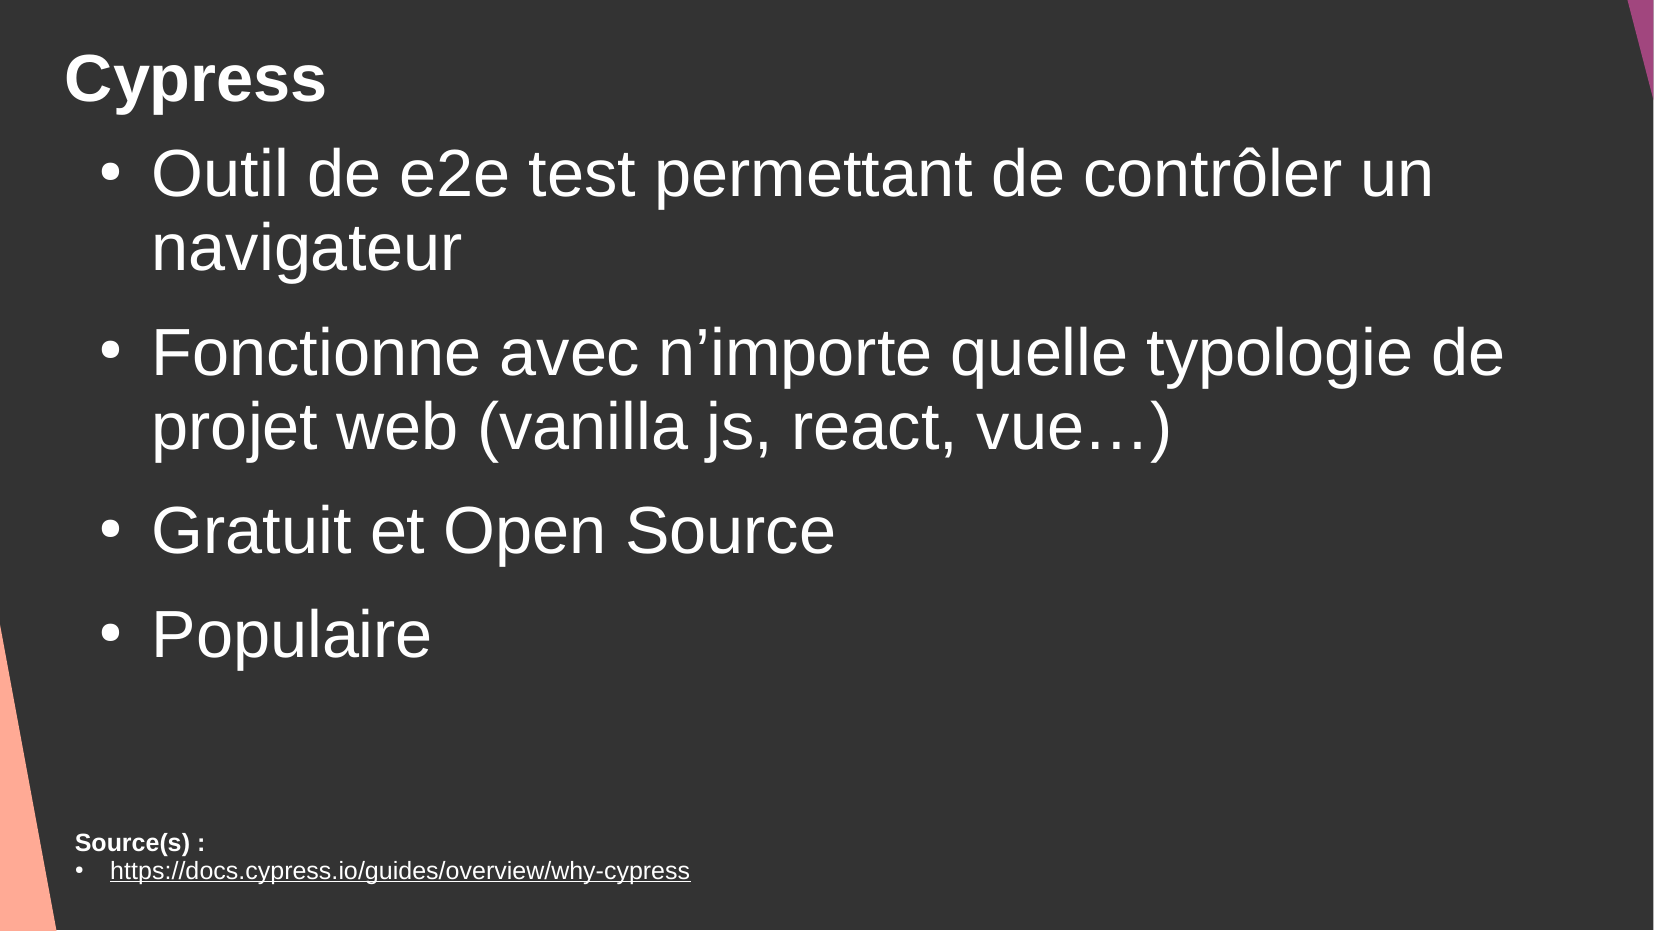

# Cypress
Outil de e2e test permettant de contrôler un navigateur
Fonctionne avec n’importe quelle typologie de projet web (vanilla js, react, vue…)
Gratuit et Open Source
Populaire
Source(s) :
https://docs.cypress.io/guides/overview/why-cypress